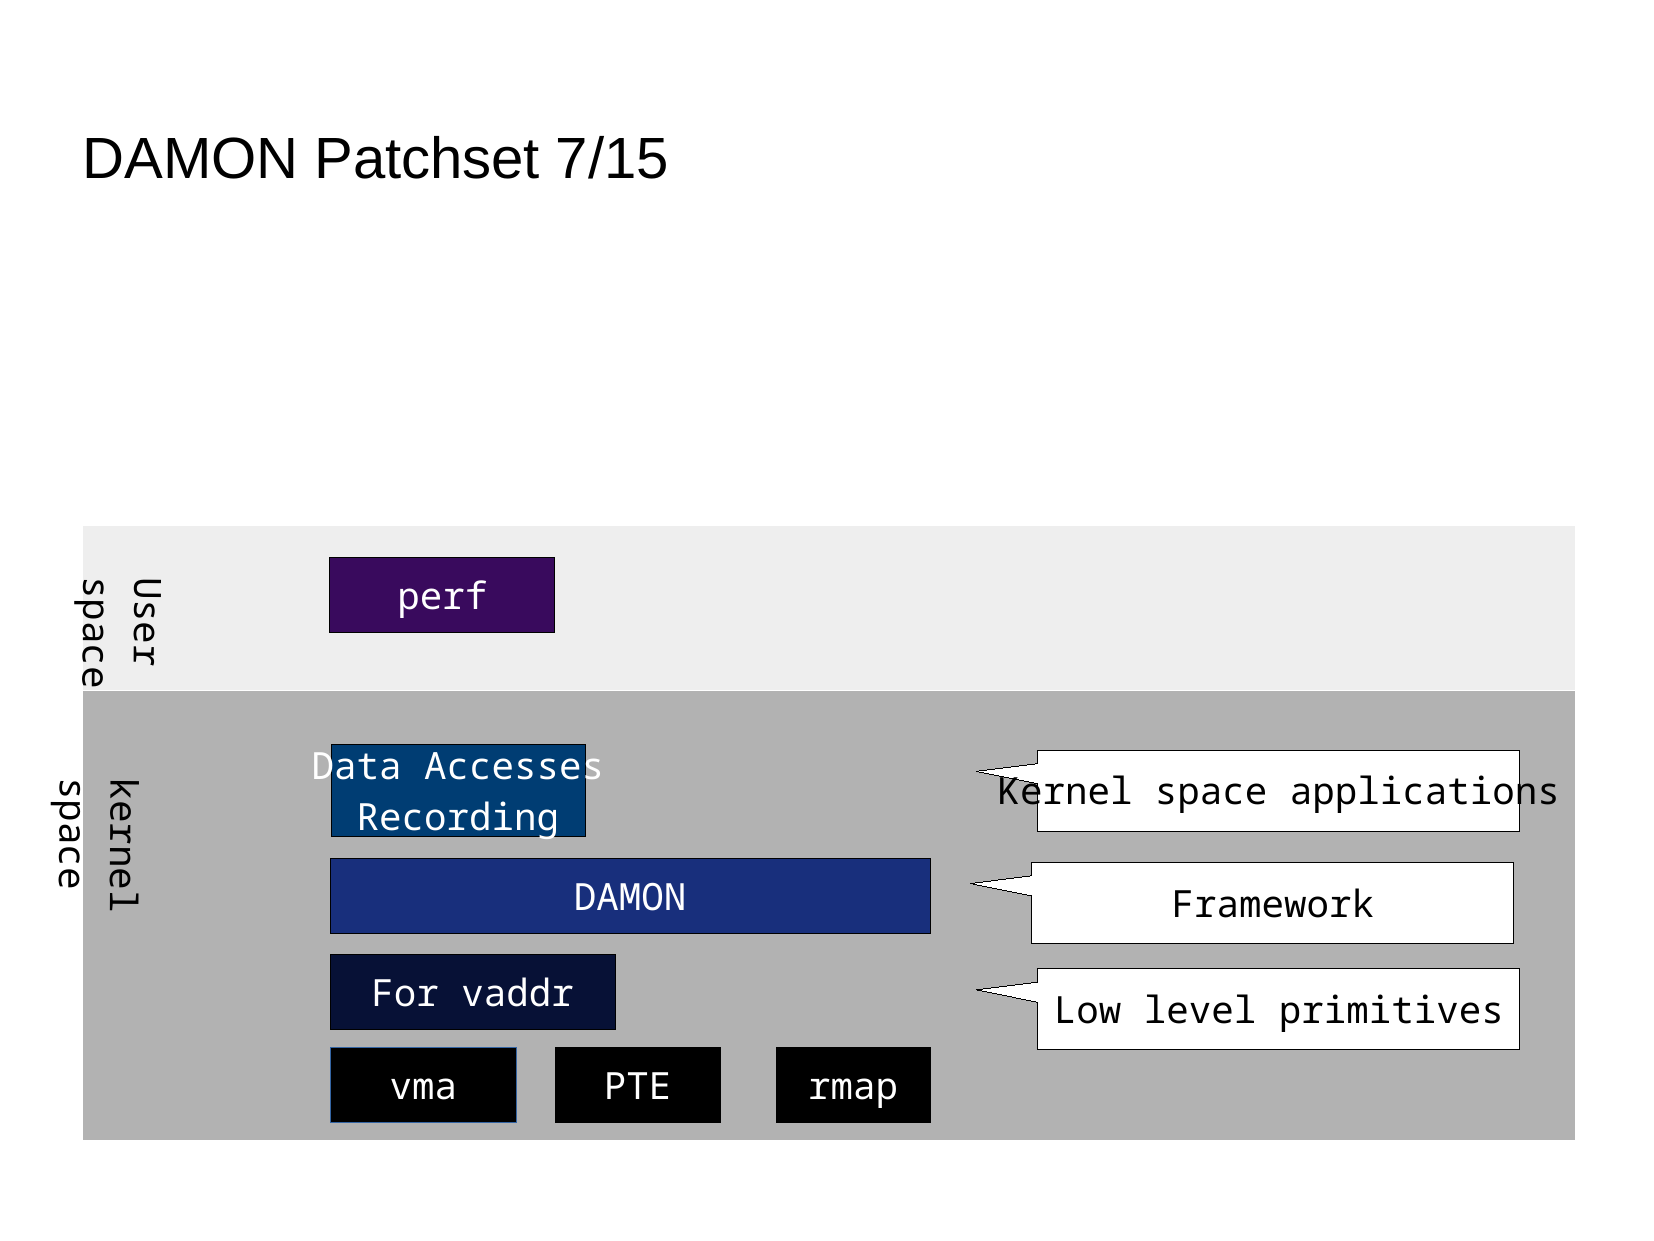

# DAMON Patchset 7/15
perf
User
space
Data Accesses
Recording
Kernel space applications
kernel space
DAMON
Framework
For vaddr
Low level primitives
vma
PTE
rmap